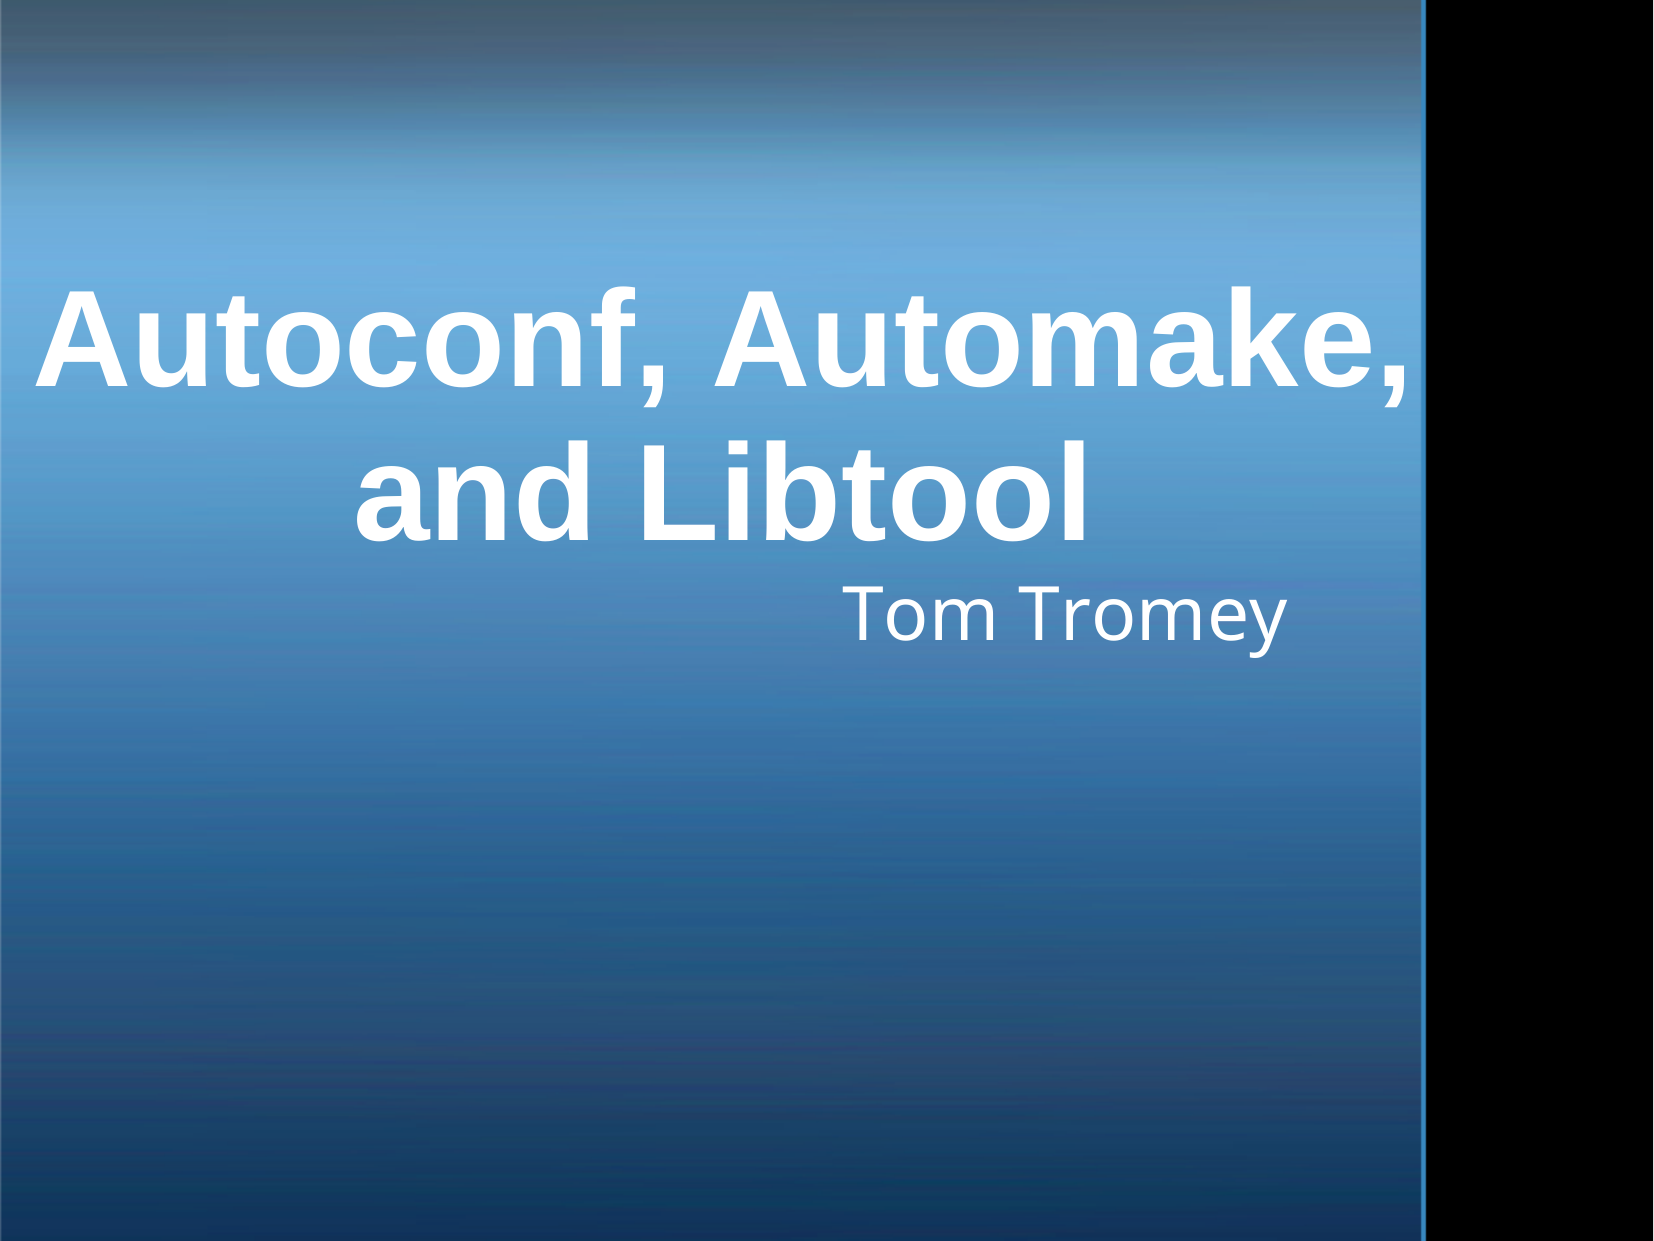

# Autoconf, Automake, and Libtool
Tom Tromey